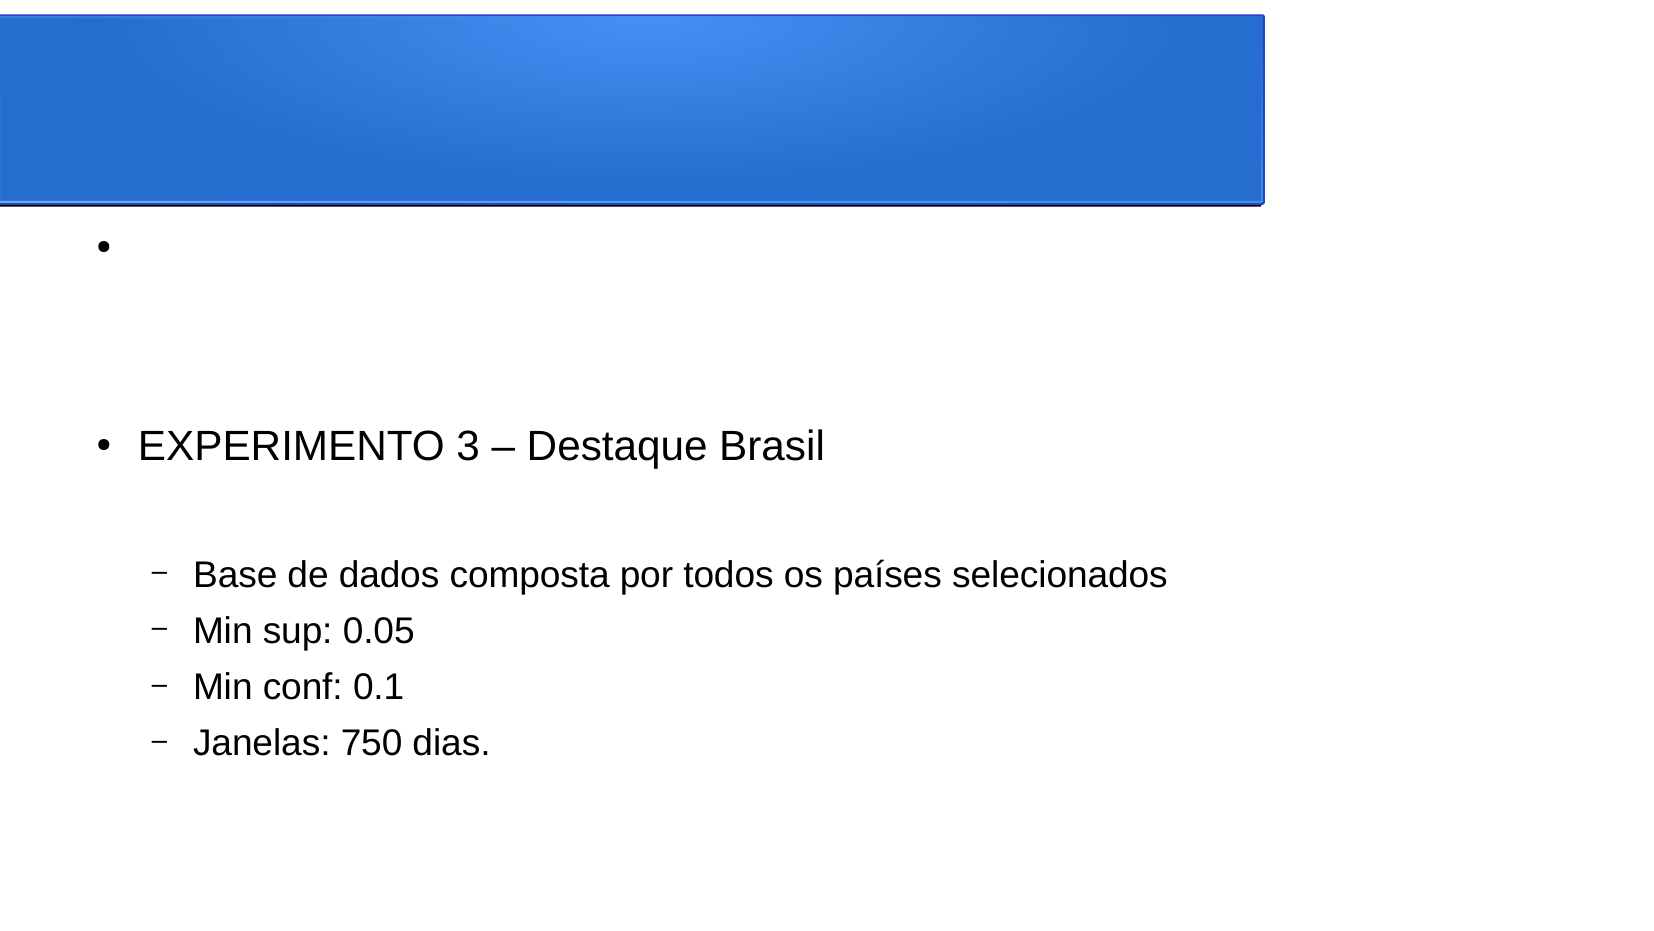

#
EXPERIMENTO 3 – Destaque Brasil
Base de dados composta por todos os países selecionados
Min sup: 0.05
Min conf: 0.1
Janelas: 750 dias.